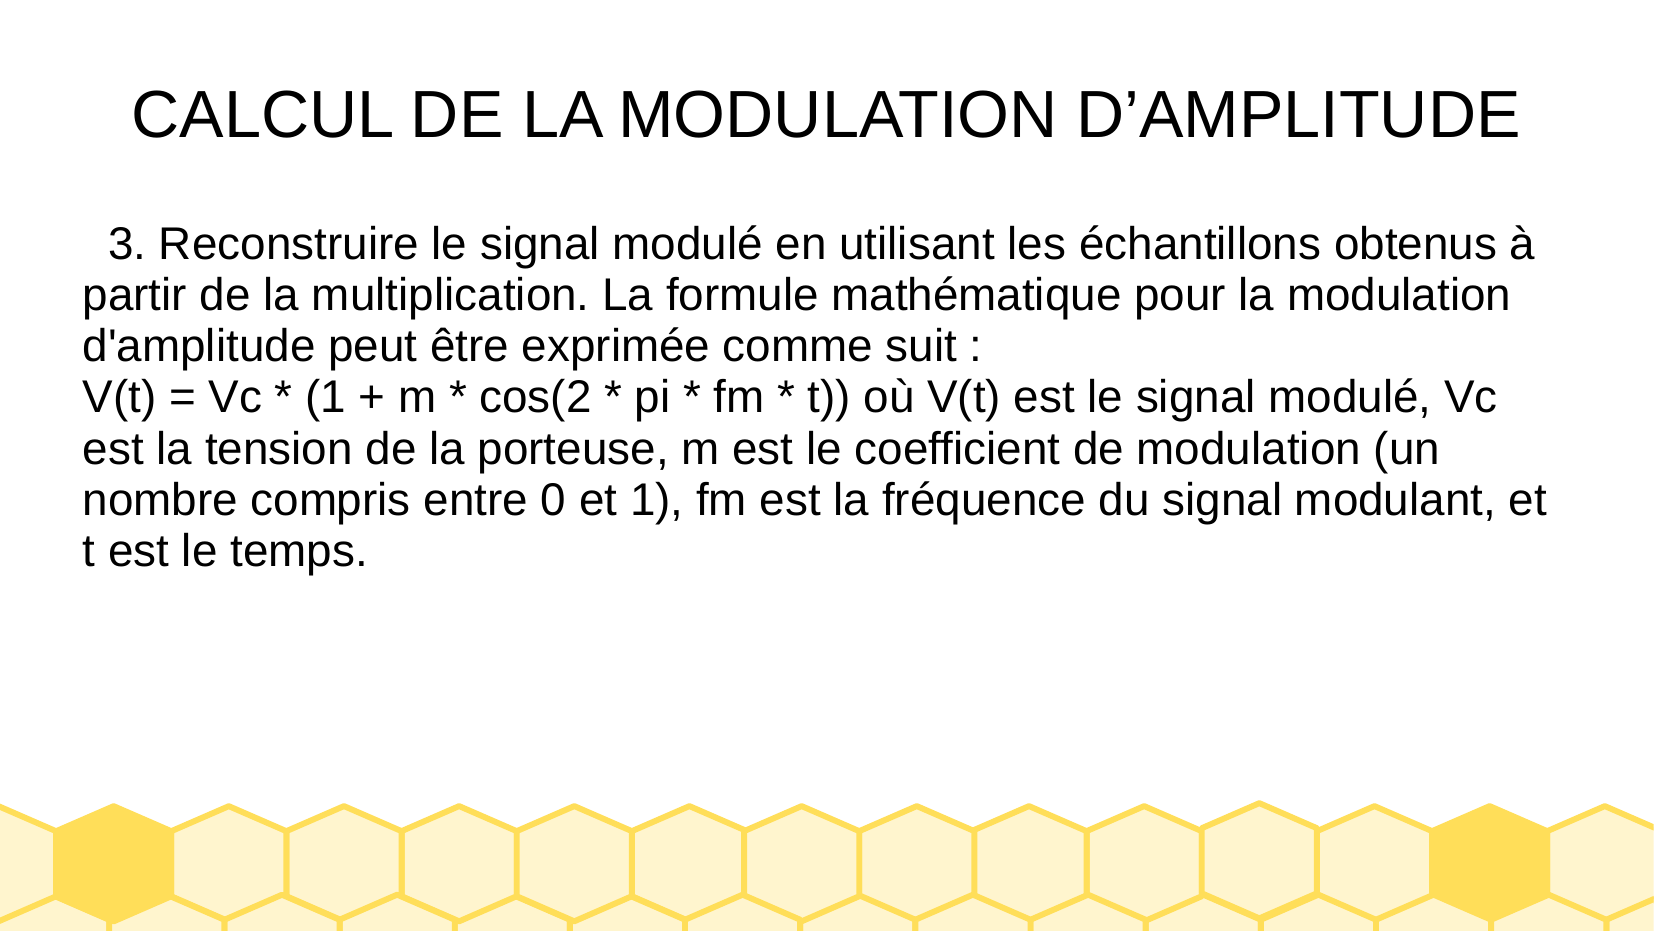

# CALCUL DE LA MODULATION D’AMPLITUDE
 3. Reconstruire le signal modulé en utilisant les échantillons obtenus à partir de la multiplication. La formule mathématique pour la modulation d'amplitude peut être exprimée comme suit :
V(t) = Vc * (1 + m * cos(2 * pi * fm * t)) où V(t) est le signal modulé, Vc est la tension de la porteuse, m est le coefficient de modulation (un nombre compris entre 0 et 1), fm est la fréquence du signal modulant, et t est le temps.